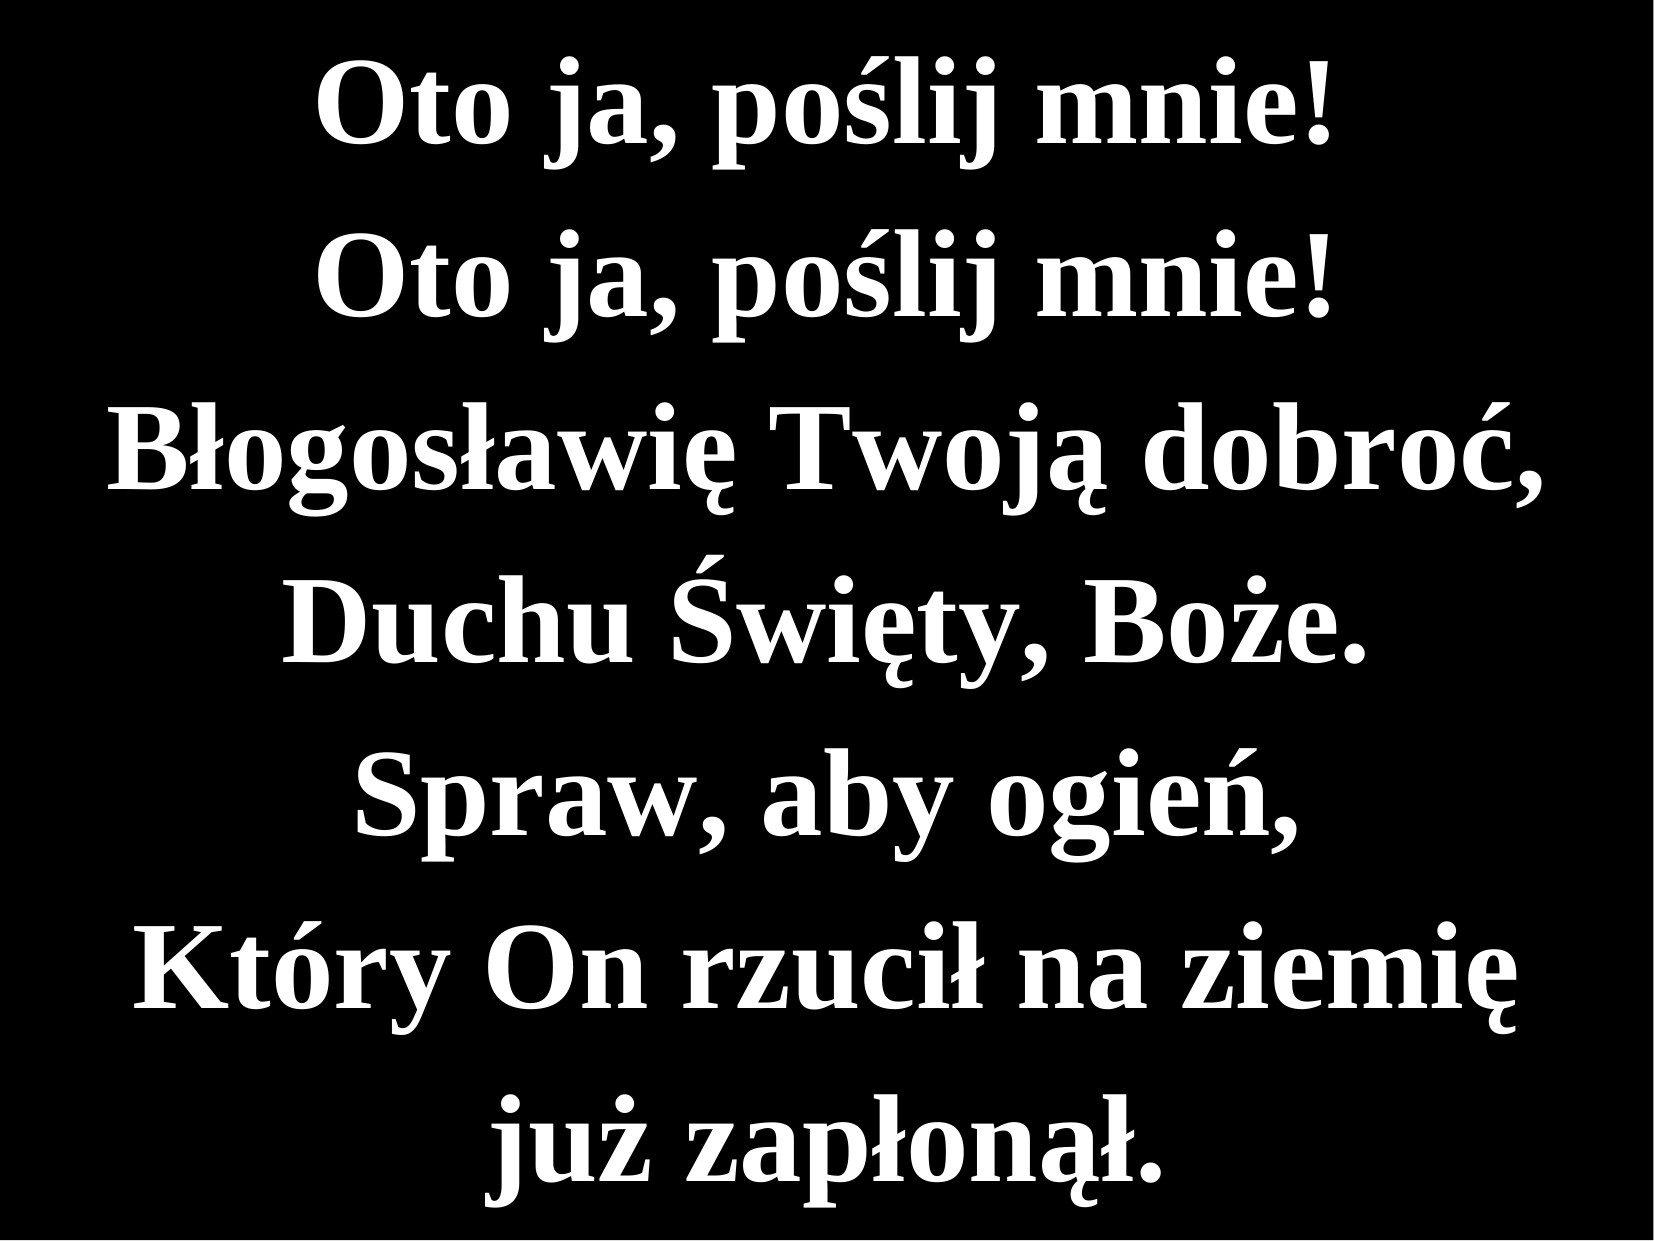

# Oto ja, poślij mnie! ppp Oto ja, poślij mnie! ppp Błogosławię Twoją dobroć, ppp Duchu Święty, Boże. ppp Spraw, aby ogień, ppp Który On rzucił na ziemię ppp już zapłonął.